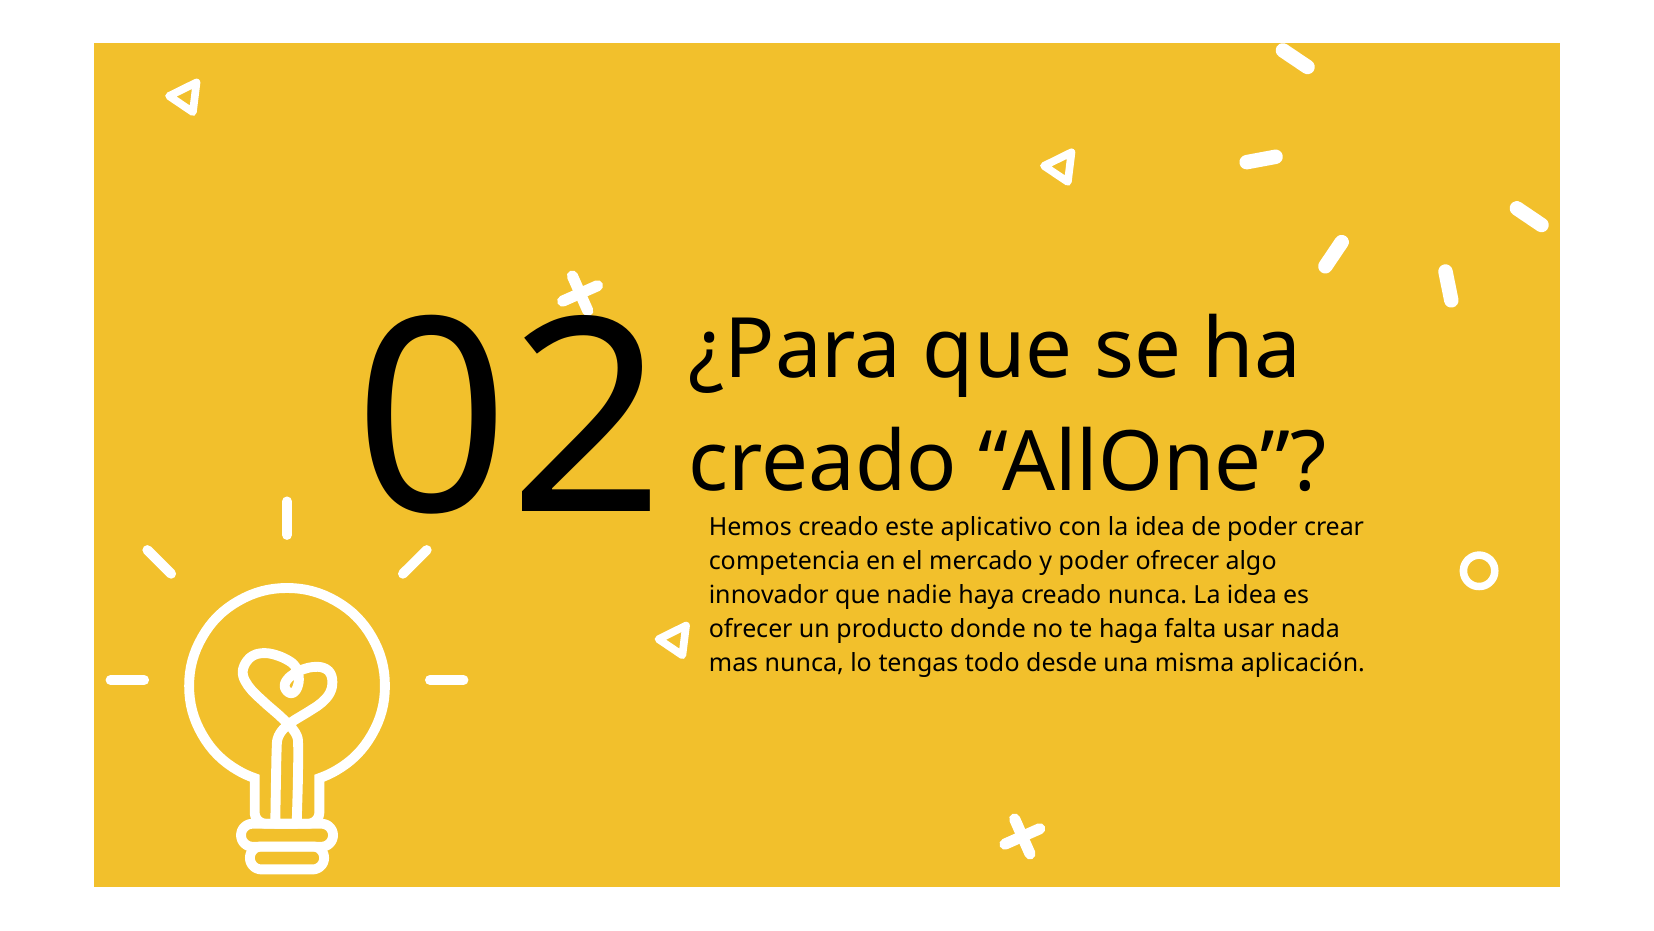

02
# ¿Para que se ha creado “AllOne”?
Hemos creado este aplicativo con la idea de poder crear competencia en el mercado y poder ofrecer algo innovador que nadie haya creado nunca. La idea es ofrecer un producto donde no te haga falta usar nada mas nunca, lo tengas todo desde una misma aplicación.